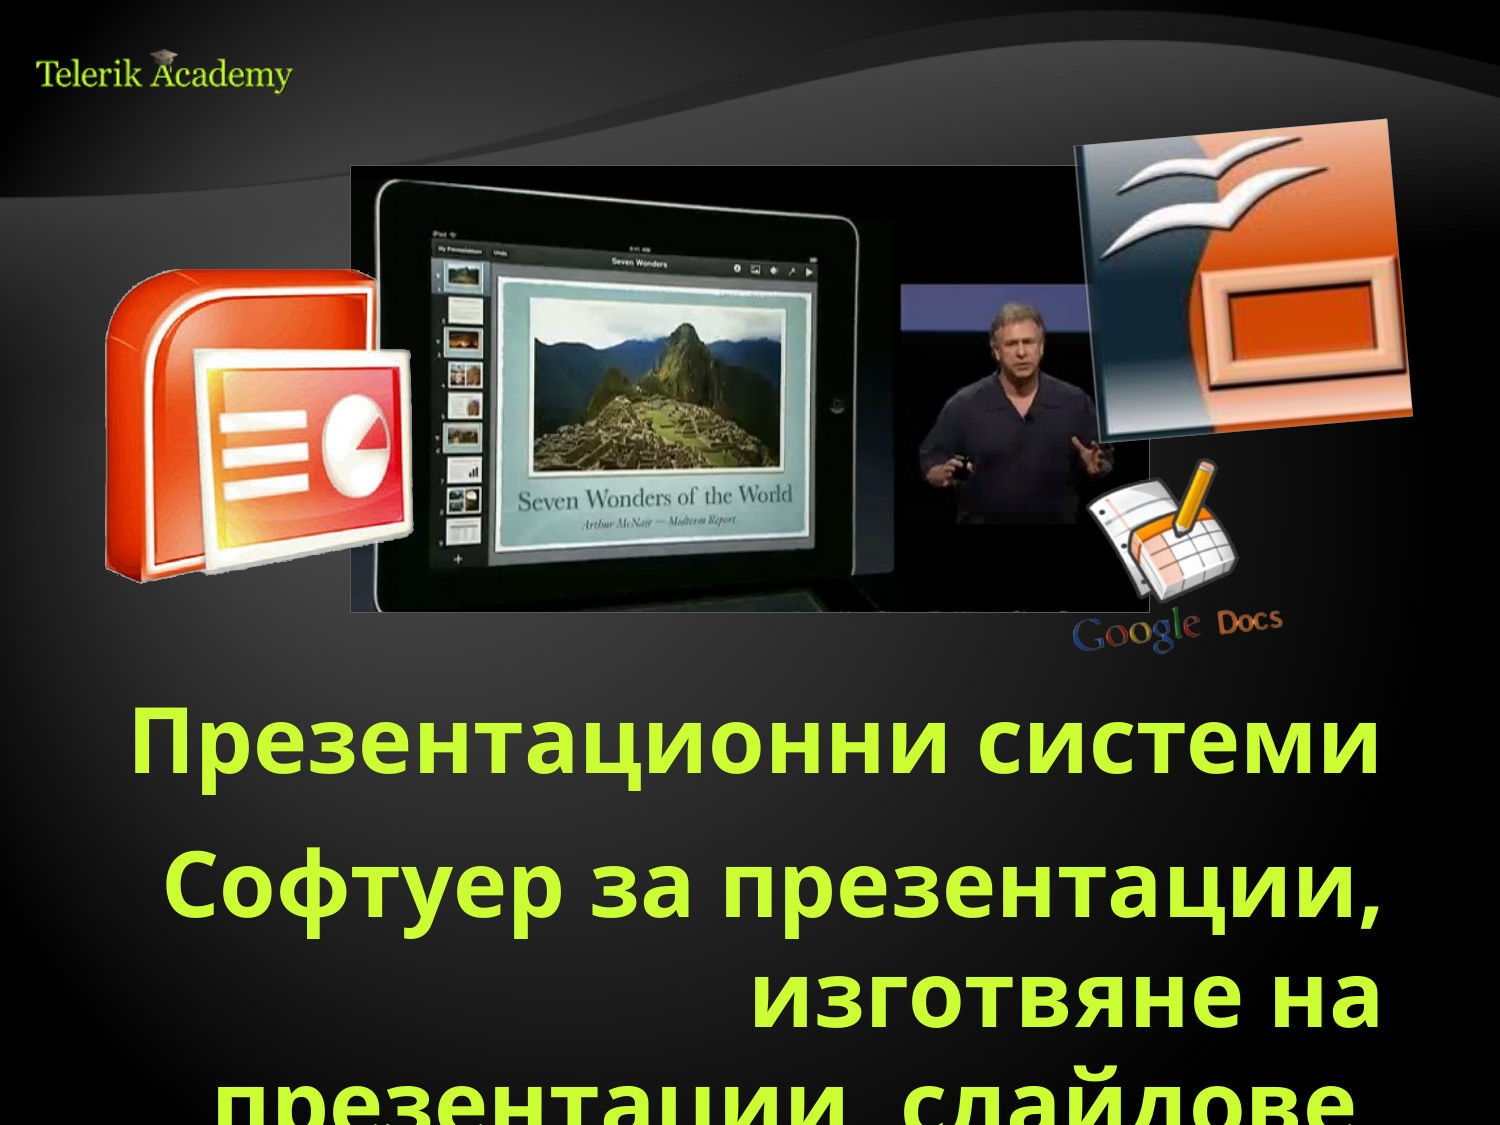

# Презентационни системи
Софтуер за презентации, изготвяне на презентации, слайдове, ефекти, бележки, цветове, изображения, звук, видео